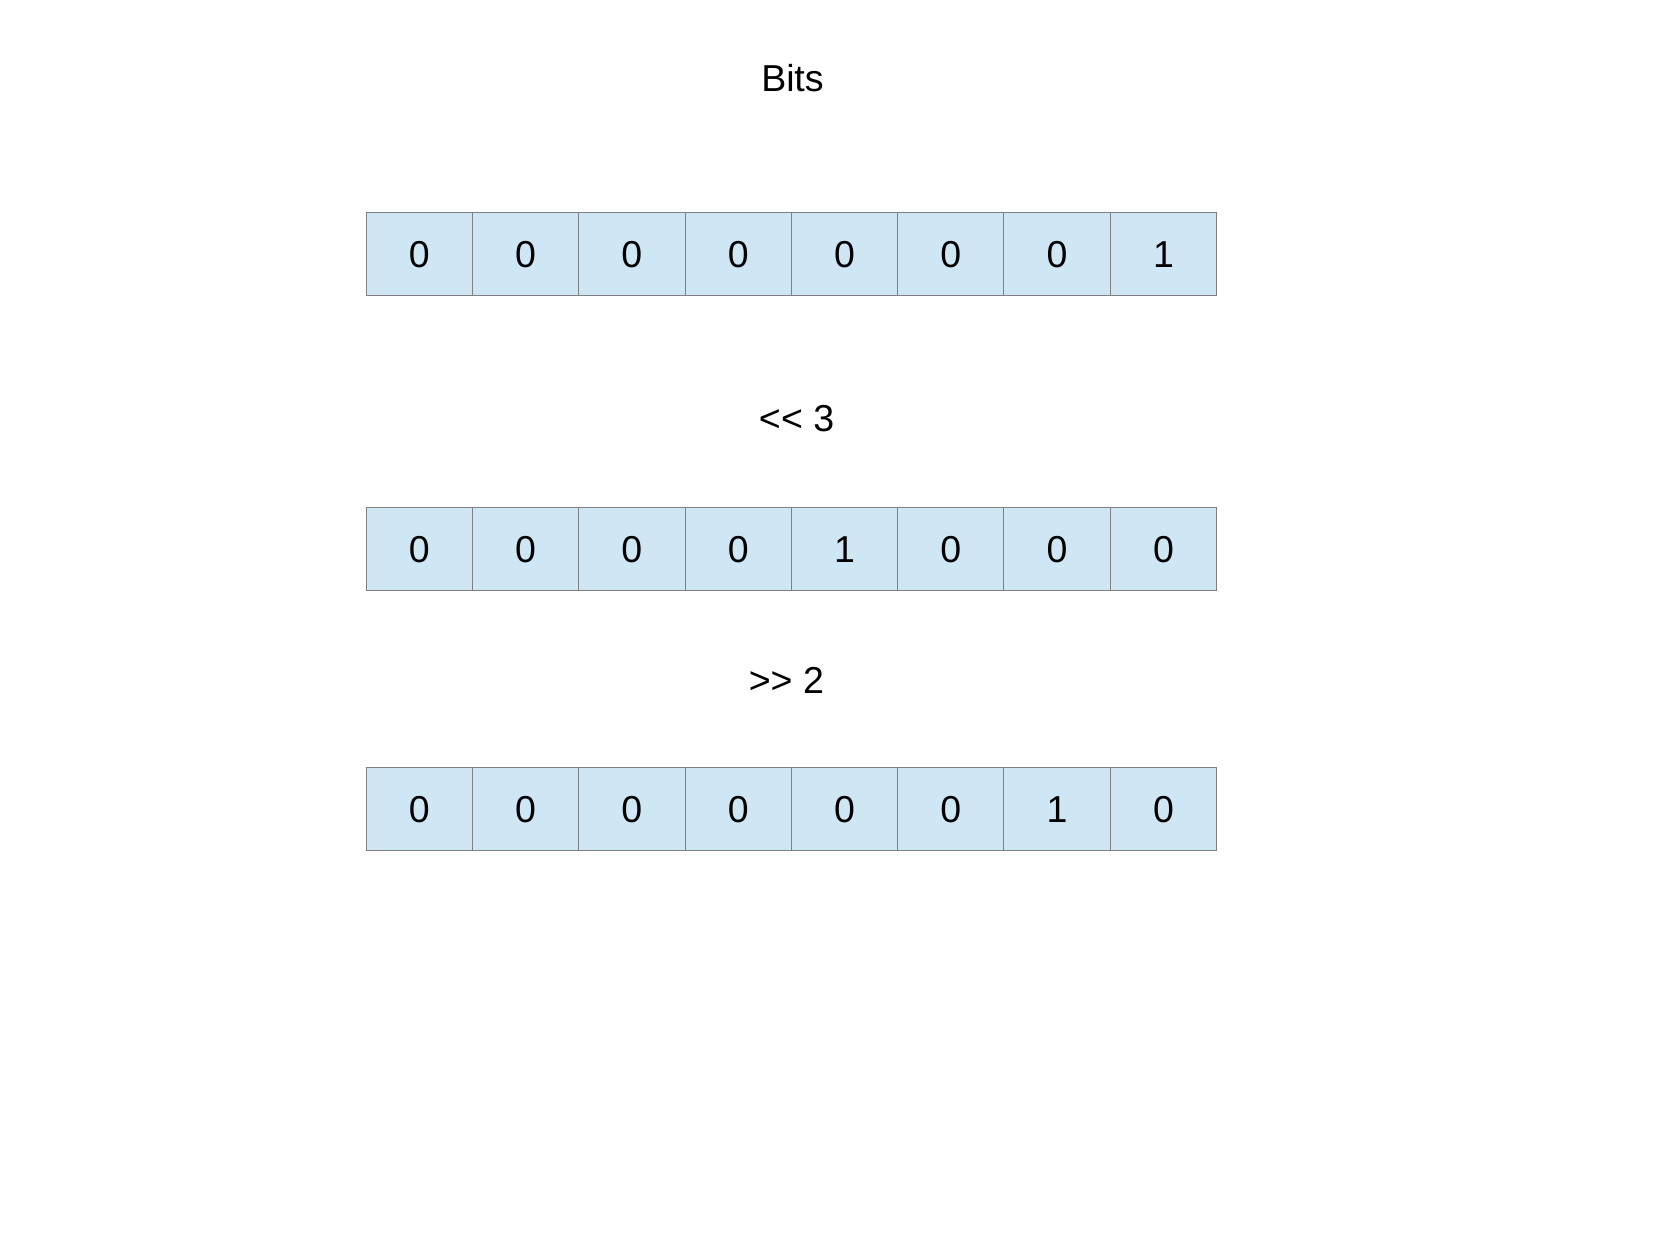

Bits
0
0
0
0
0
0
0
1
<< 3
0
0
0
0
1
0
0
0
>> 2
0
0
0
0
0
0
1
0